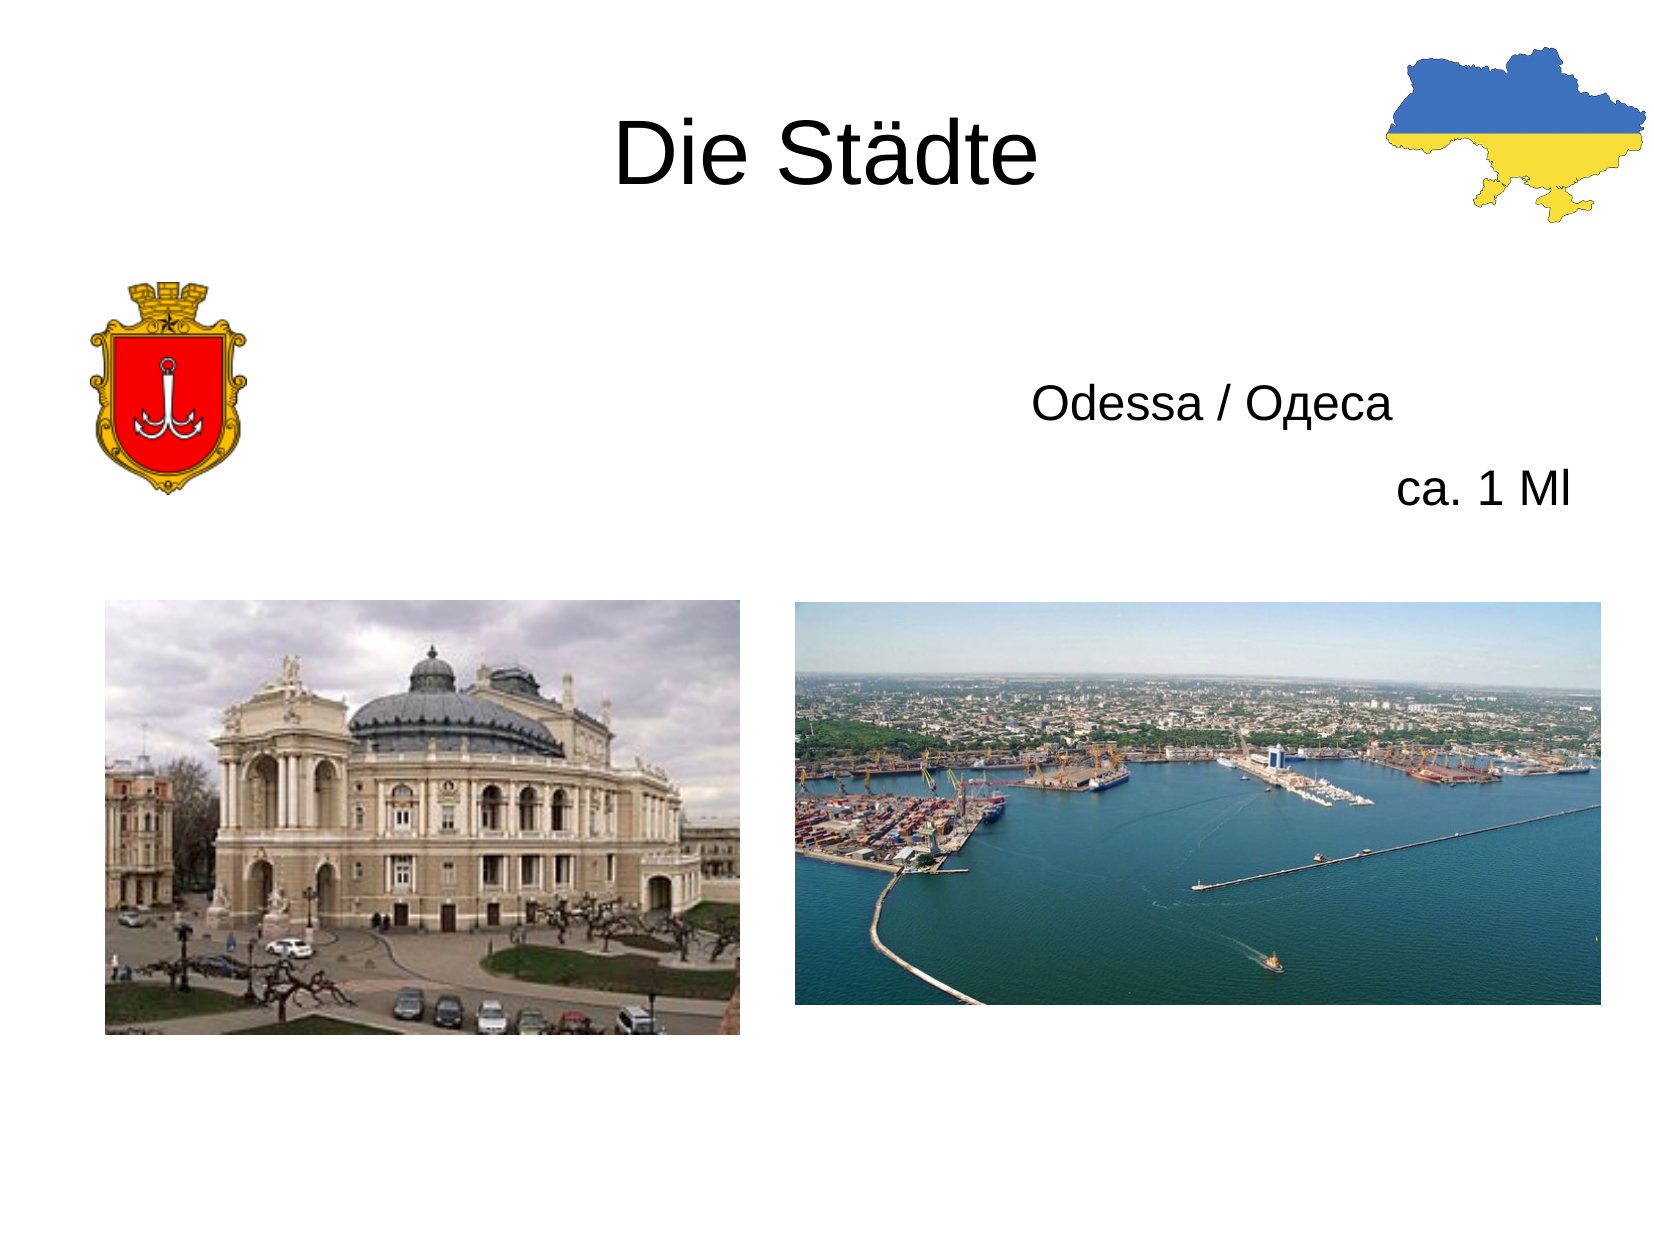

# Die Städte
Odessa / Одеса
ca. 1 Ml